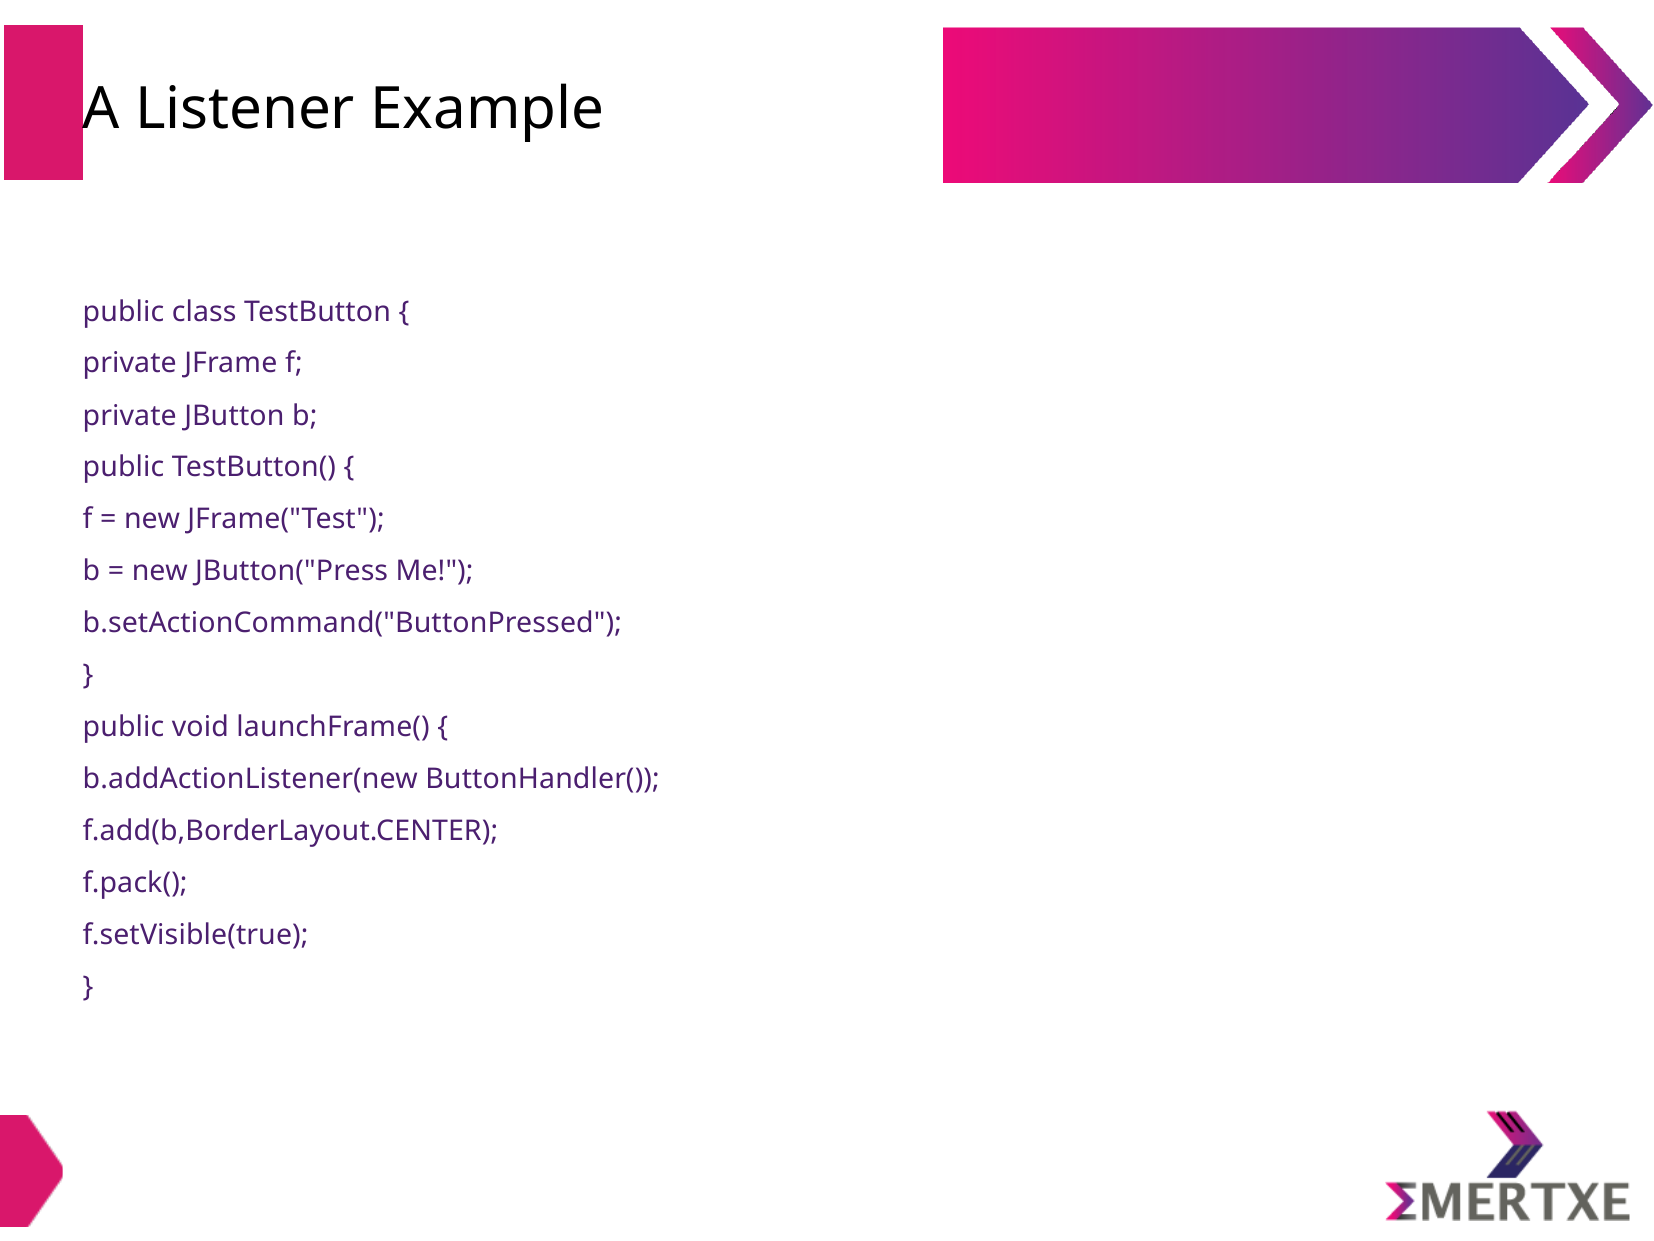

# A Listener Example
public class TestButton {
private JFrame f;
private JButton b;
public TestButton() {
f = new JFrame("Test");
b = new JButton("Press Me!");
b.setActionCommand("ButtonPressed");
}
public void launchFrame() {
b.addActionListener(new ButtonHandler());
f.add(b,BorderLayout.CENTER);
f.pack();
f.setVisible(true);
}